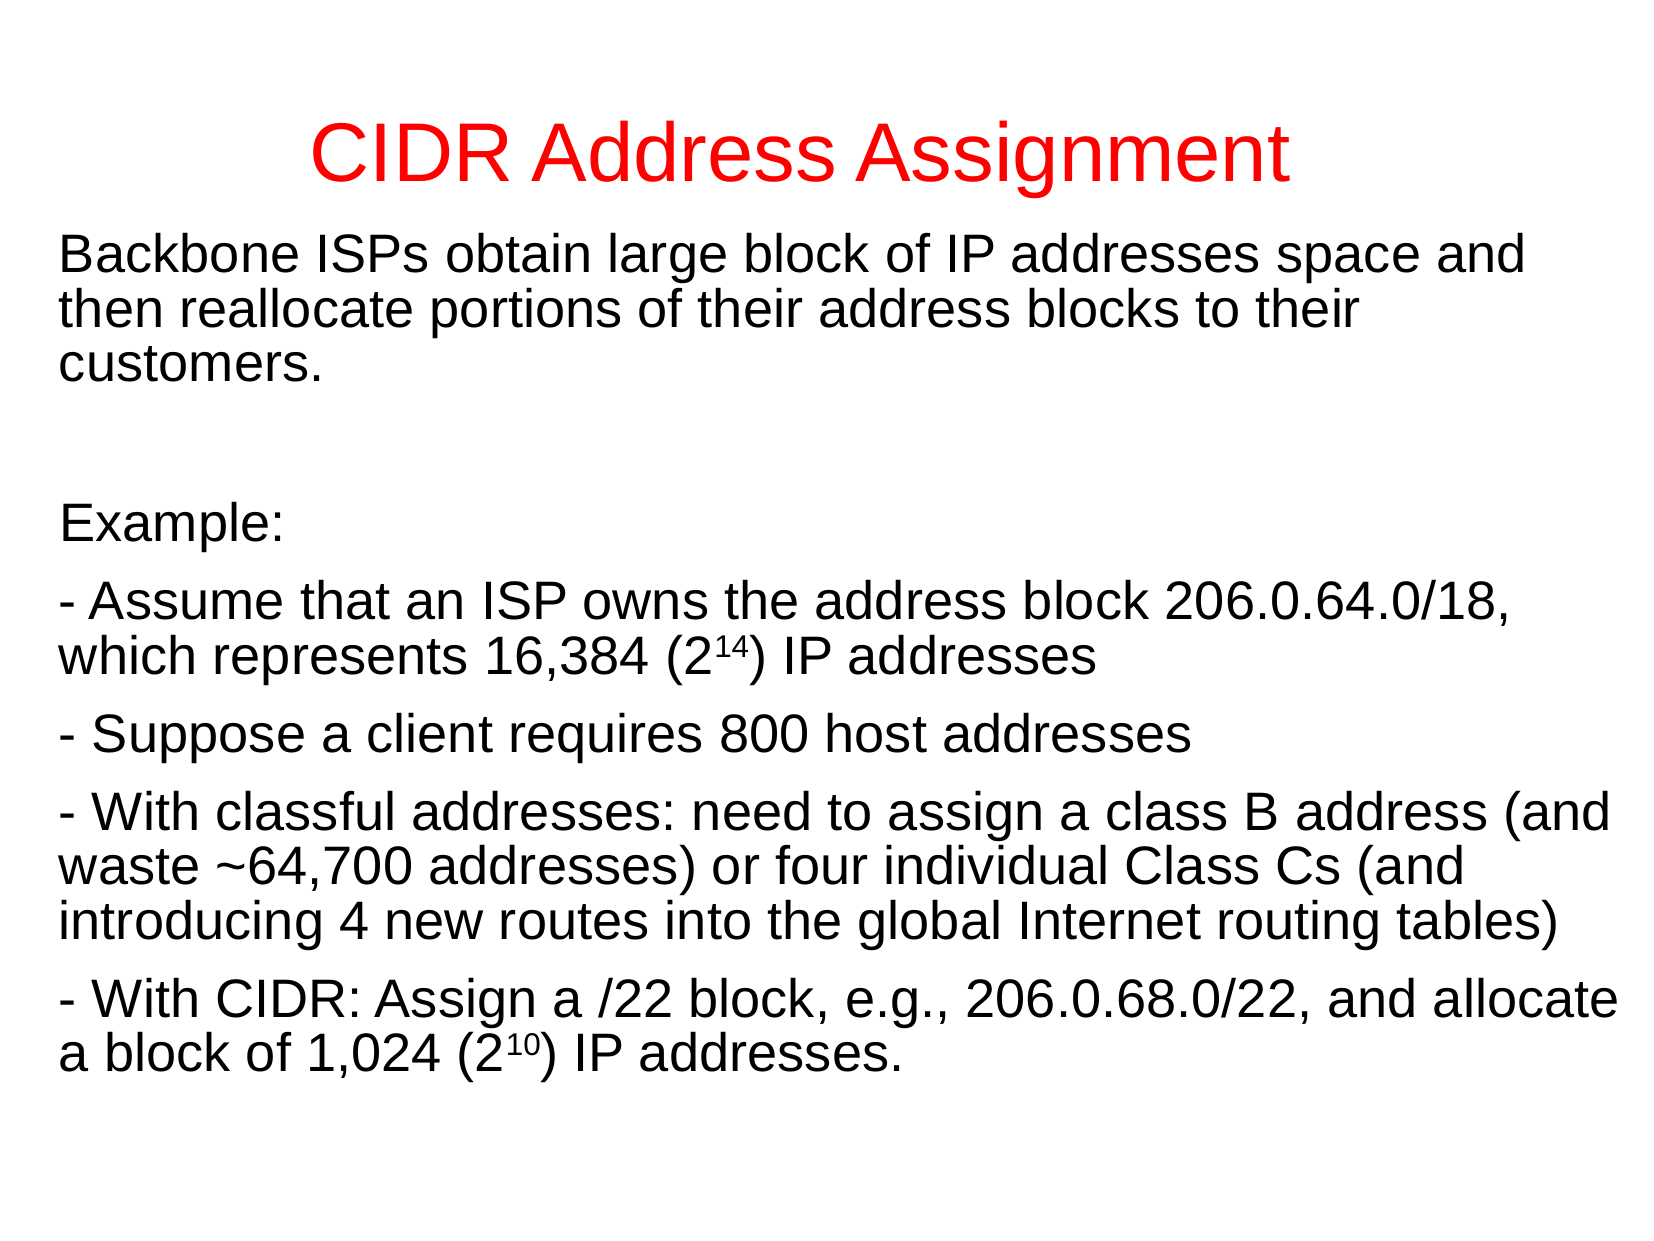

# CIDR Address Assignment
Backbone ISPs obtain large block of IP addresses space and then reallocate portions of their address blocks to their customers.
Example:
- Assume that an ISP owns the address block 206.0.64.0/18, which represents 16,384 (214) IP addresses
- Suppose a client requires 800 host addresses
- With classful addresses: need to assign a class B address (and waste ~64,700 addresses) or four individual Class Cs (and introducing 4 new routes into the global Internet routing tables)
- With CIDR: Assign a /22 block, e.g., 206.0.68.0/22, and allocate a block of 1,024 (210) IP addresses.